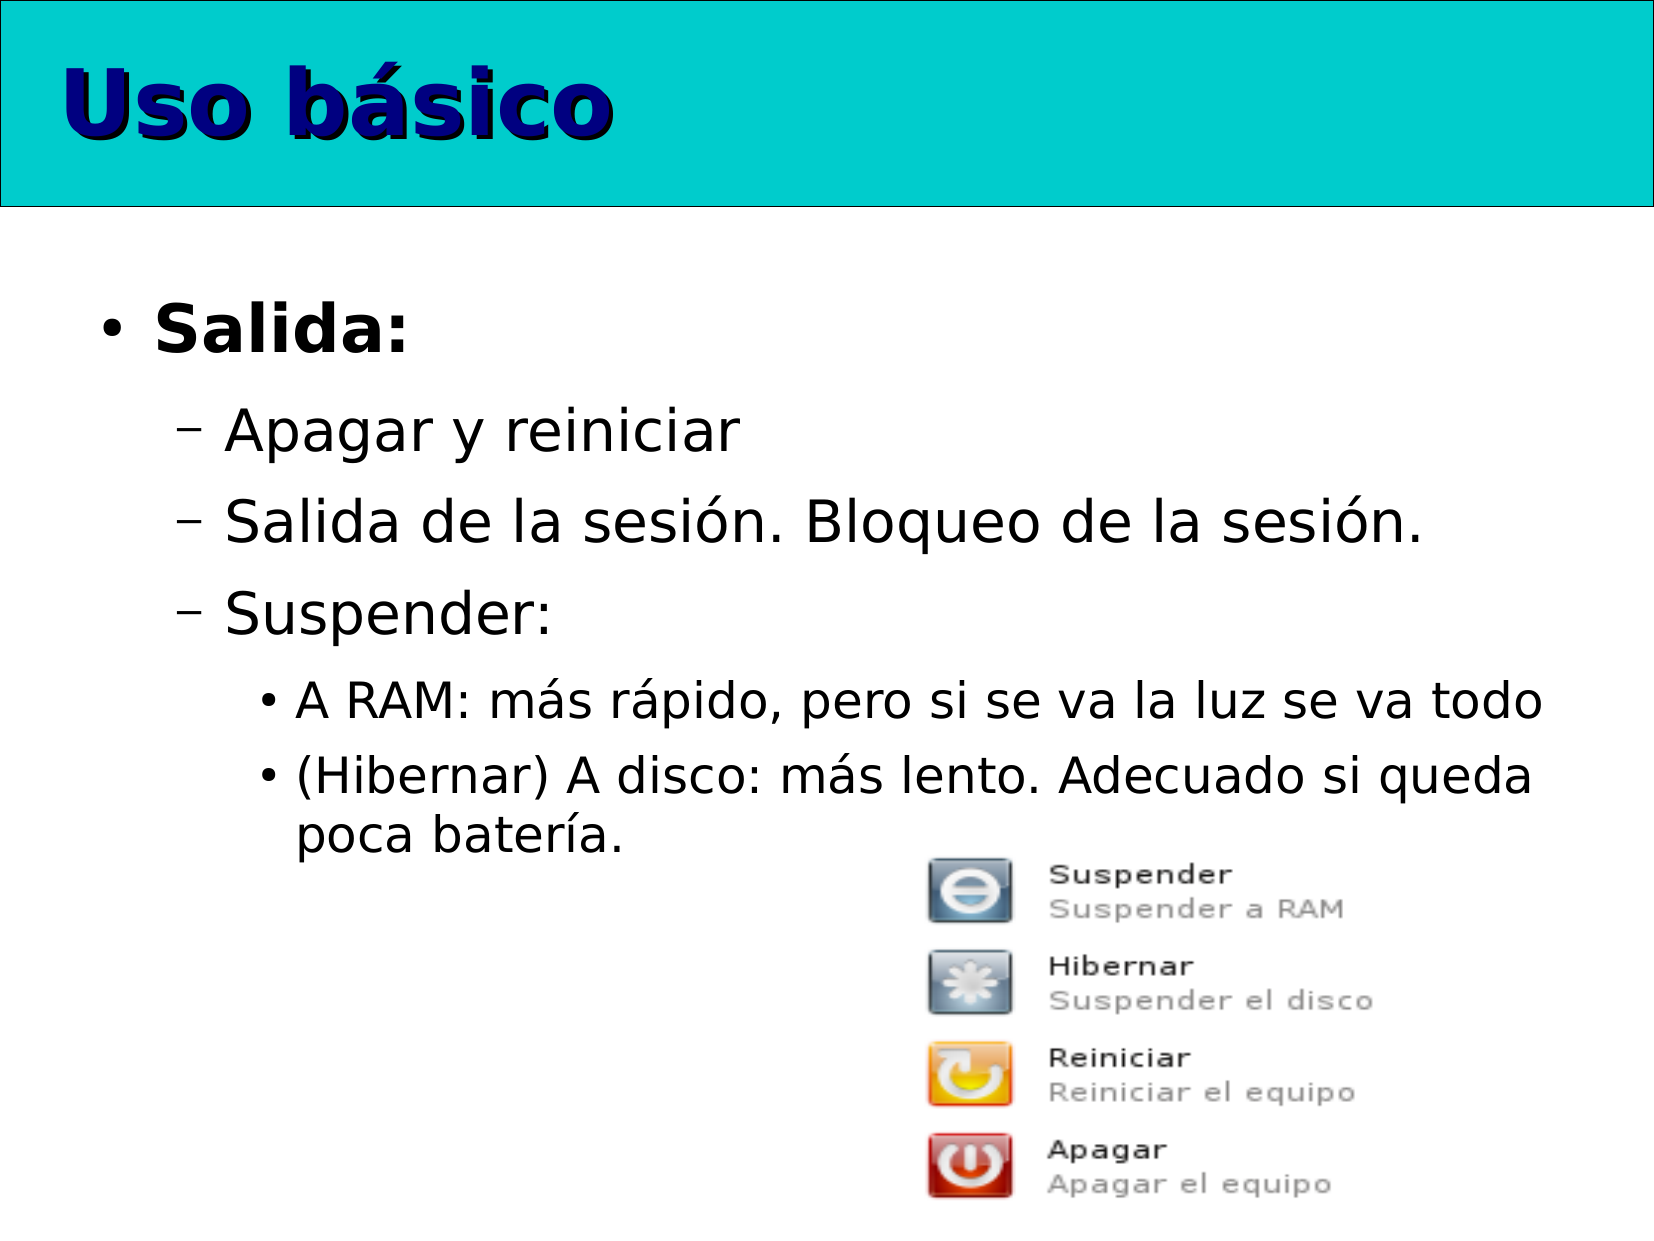

# Uso básico
Salida:
Apagar y reiniciar
Salida de la sesión. Bloqueo de la sesión.
Suspender:
A RAM: más rápido, pero si se va la luz se va todo
(Hibernar) A disco: más lento. Adecuado si queda poca batería.